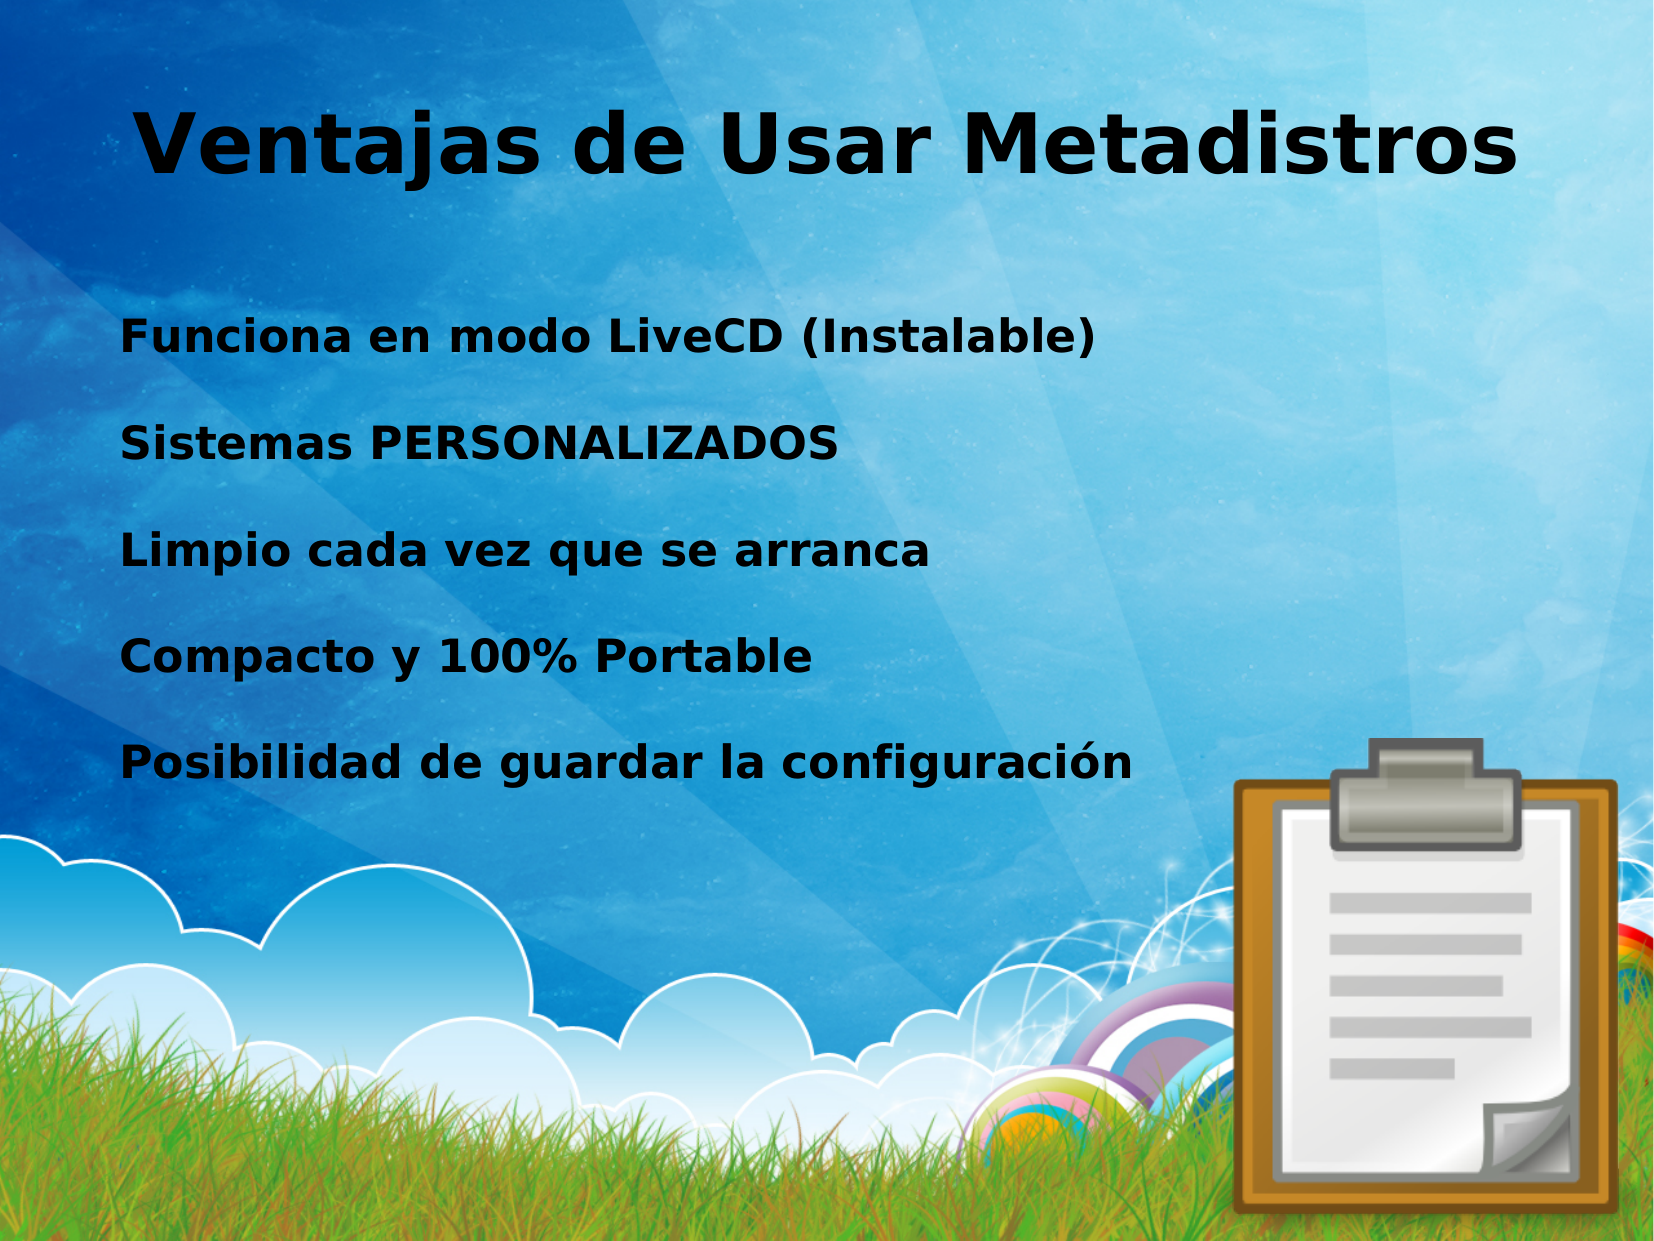

Ventajas de Usar Metadistros
 Funciona en modo LiveCD (Instalable)
 Sistemas PERSONALIZADOS
 Limpio cada vez que se arranca
 Compacto y 100% Portable
 Posibilidad de guardar la configuración